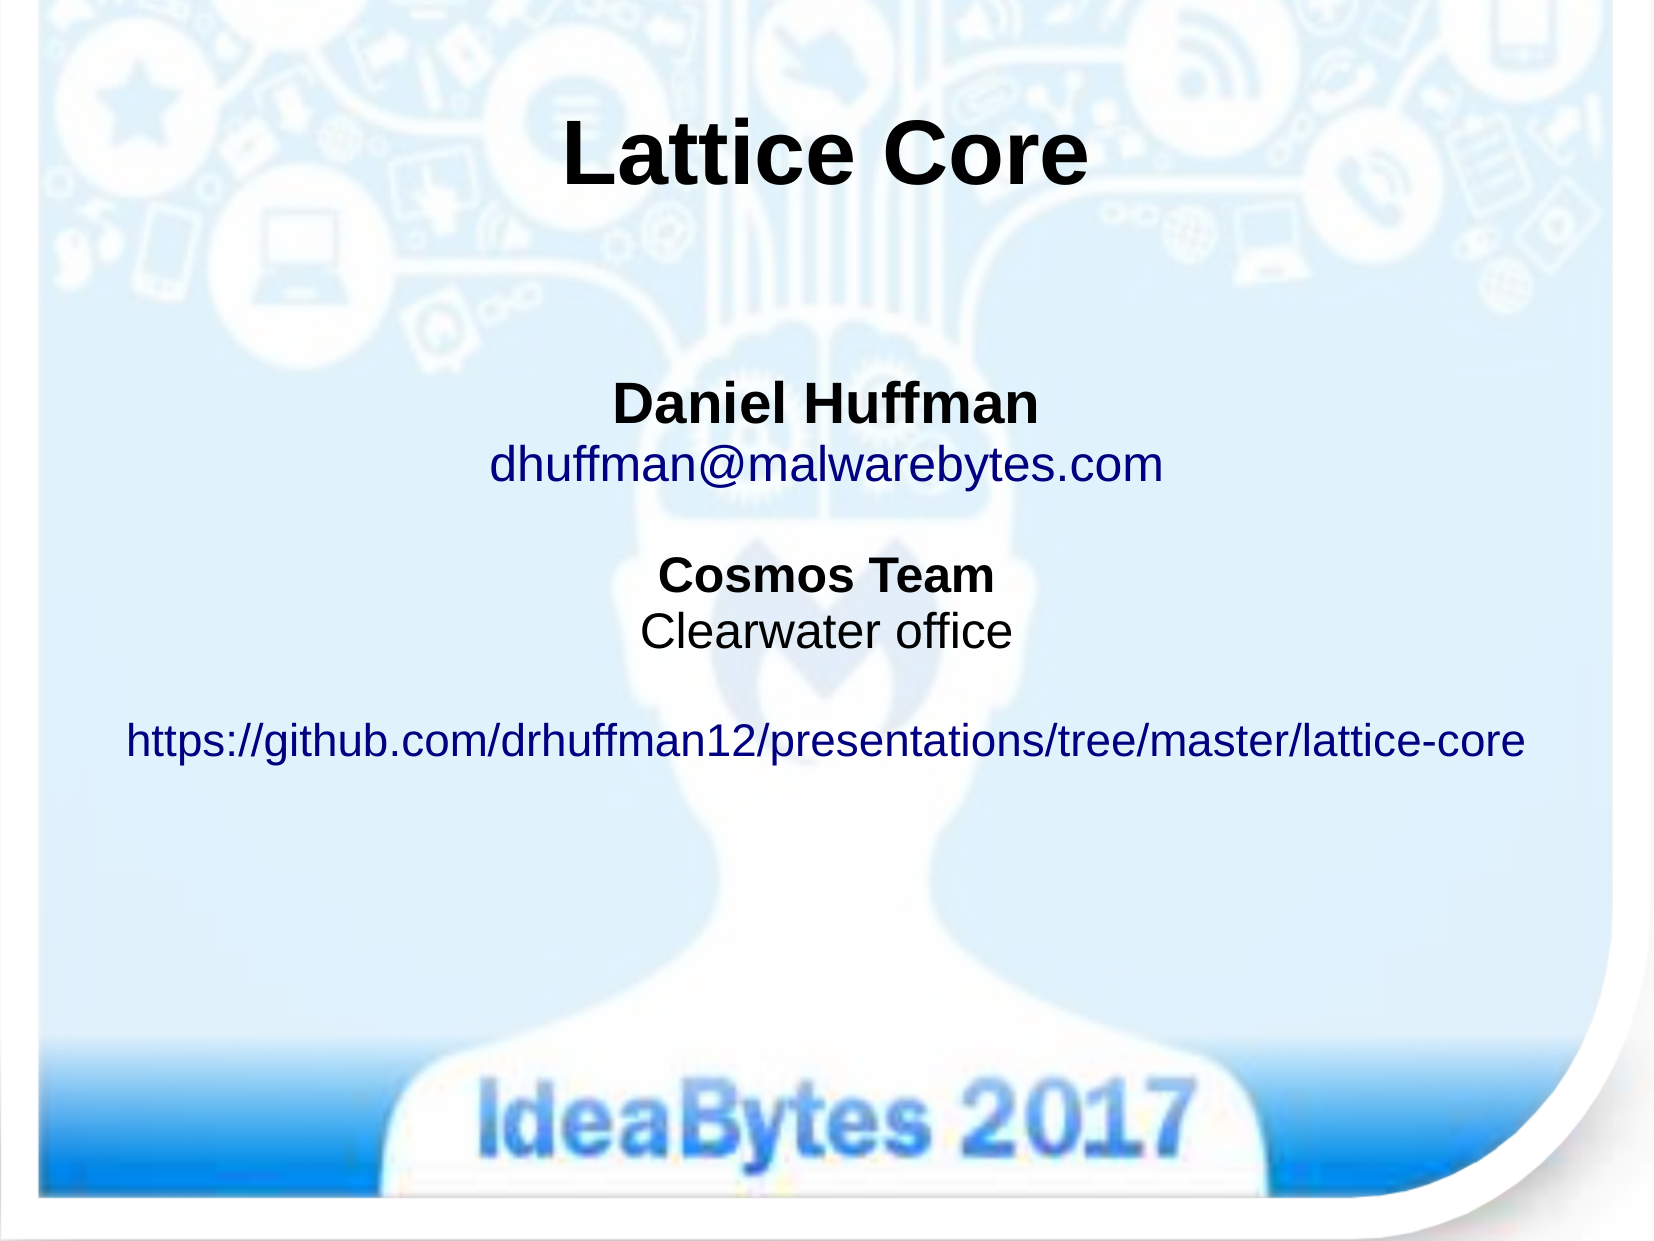

# Lattice Core
Daniel Huffman
dhuffman@malwarebytes.com
Cosmos Team
Clearwater office
https://github.com/drhuffman12/presentations/tree/master/lattice-core